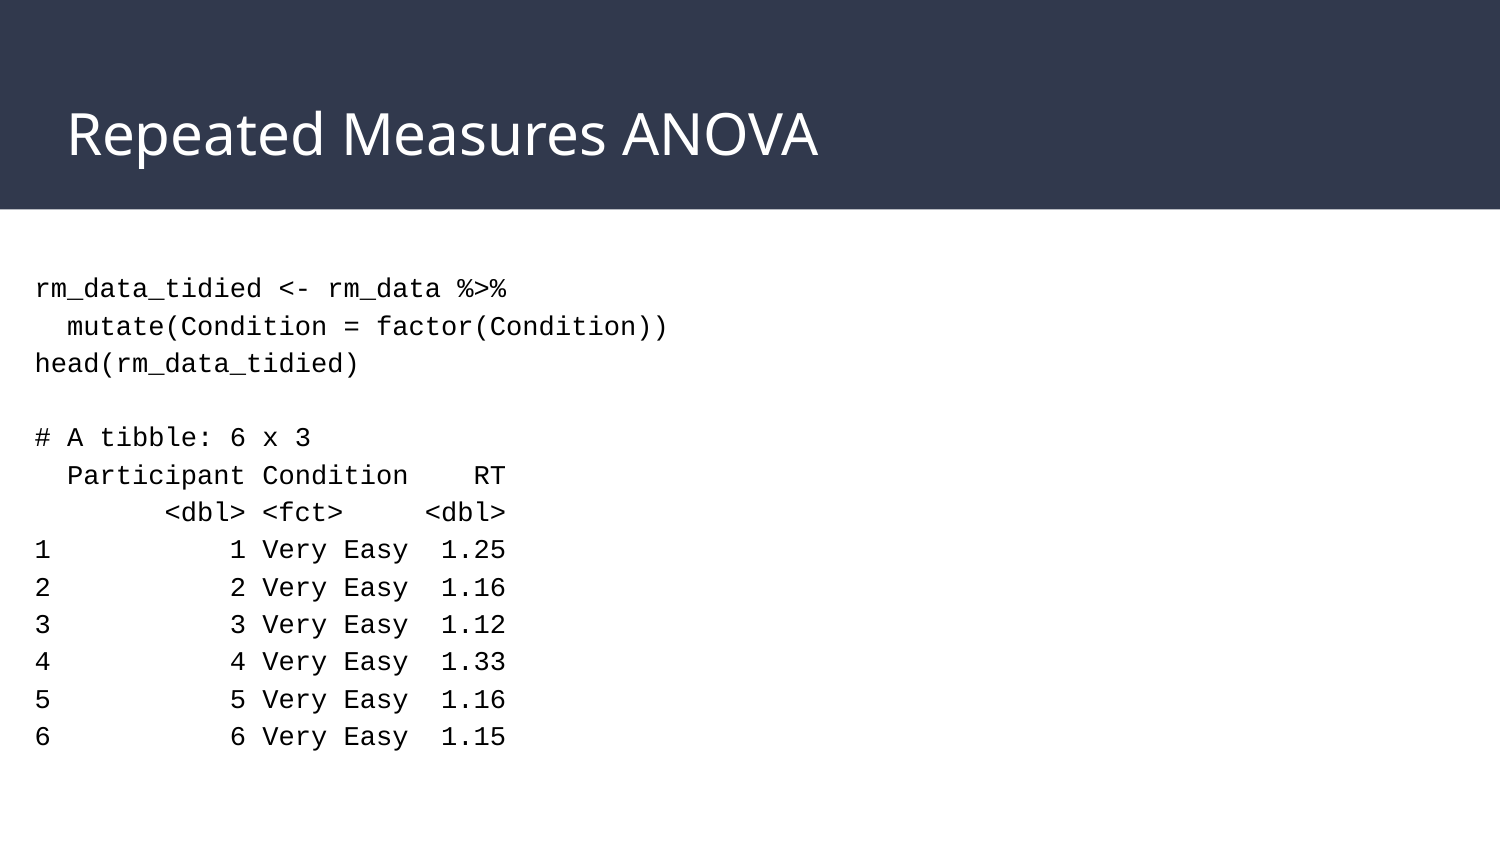

# Repeated Measures ANOVA
rm_data_tidied <- rm_data %>%
 mutate(Condition = factor(Condition))
head(rm_data_tidied)
# A tibble: 6 x 3
 Participant Condition RT
 <dbl> <fct> <dbl>
1 1 Very Easy 1.25
2 2 Very Easy 1.16
3 3 Very Easy 1.12
4 4 Very Easy 1.33
5 5 Very Easy 1.16
6 6 Very Easy 1.15